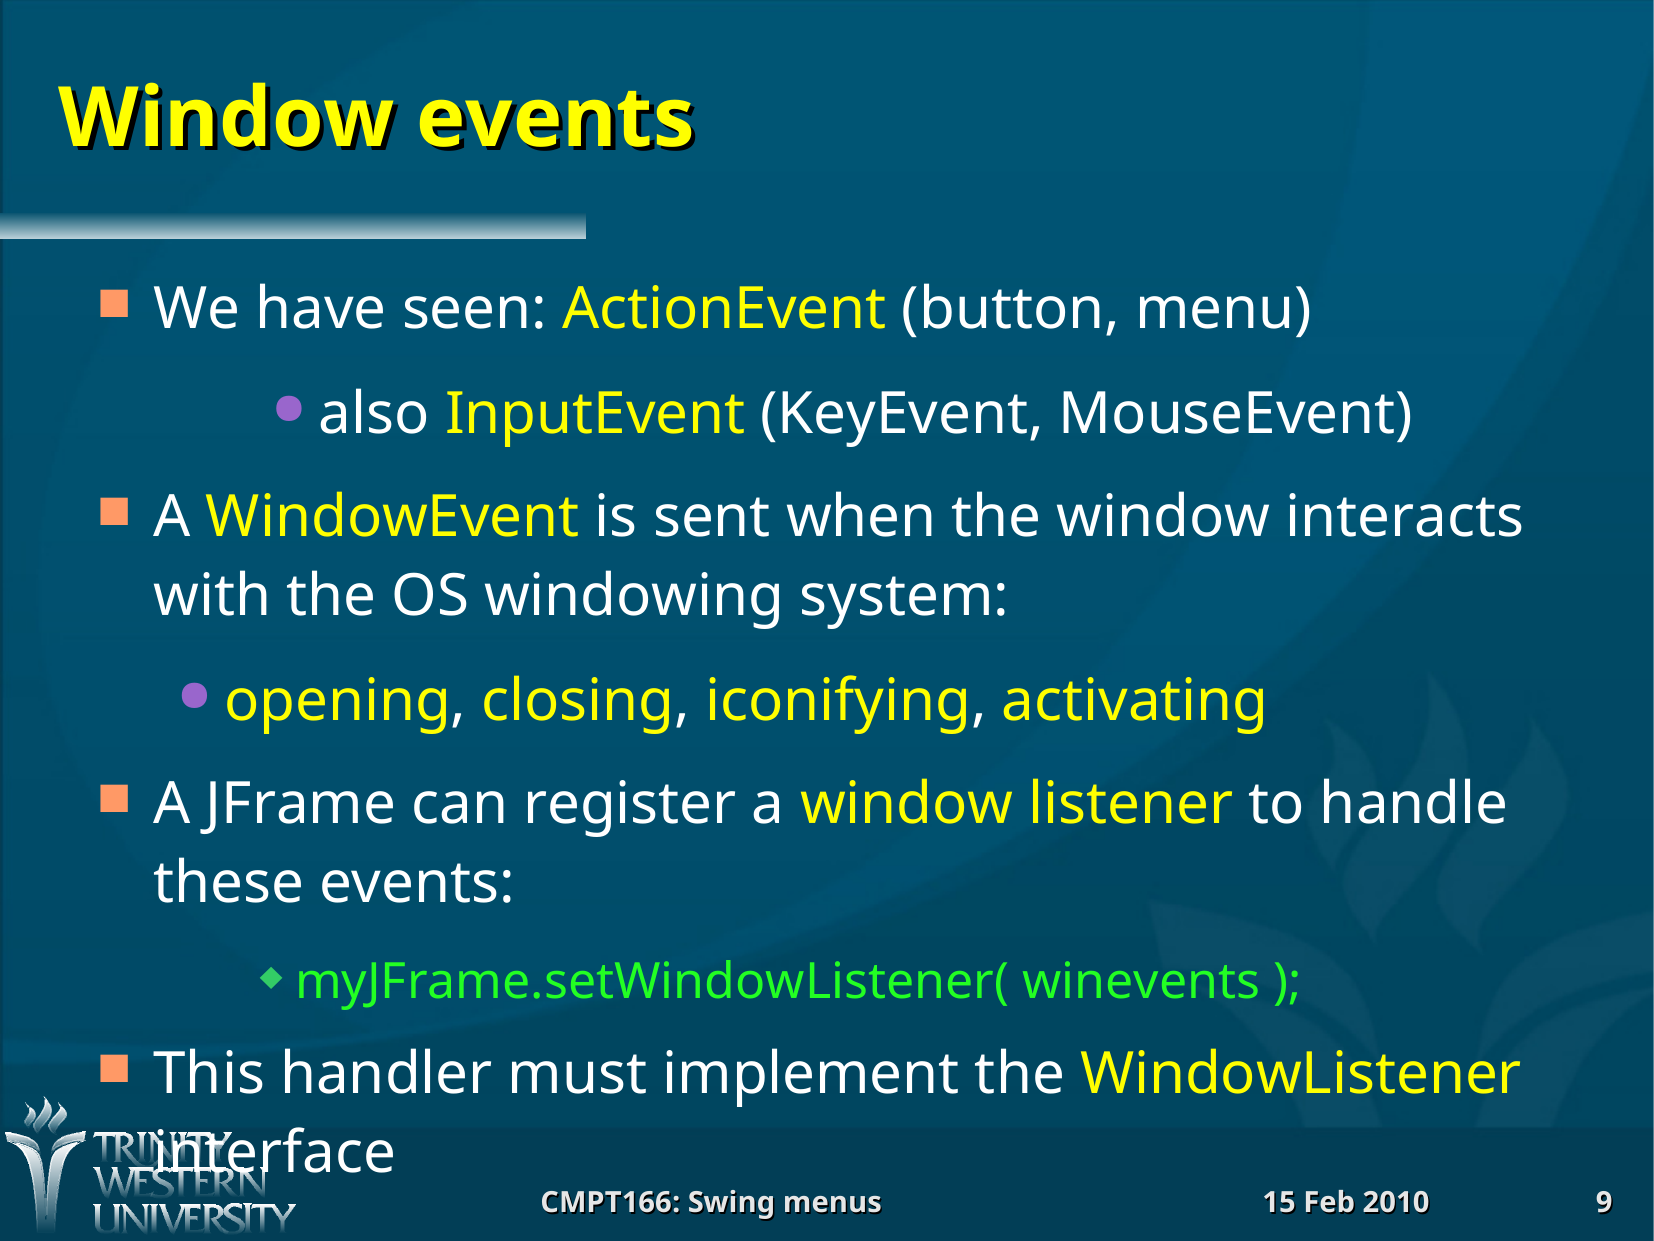

# Window events
We have seen: ActionEvent (button, menu)
also InputEvent (KeyEvent, MouseEvent)
A WindowEvent is sent when the window interacts with the OS windowing system:
opening, closing, iconifying, activating
A JFrame can register a window listener to handle these events:
myJFrame.setWindowListener( winevents );
This handler must implement the WindowListener interface
CMPT166: Swing menus
15 Feb 2010
9